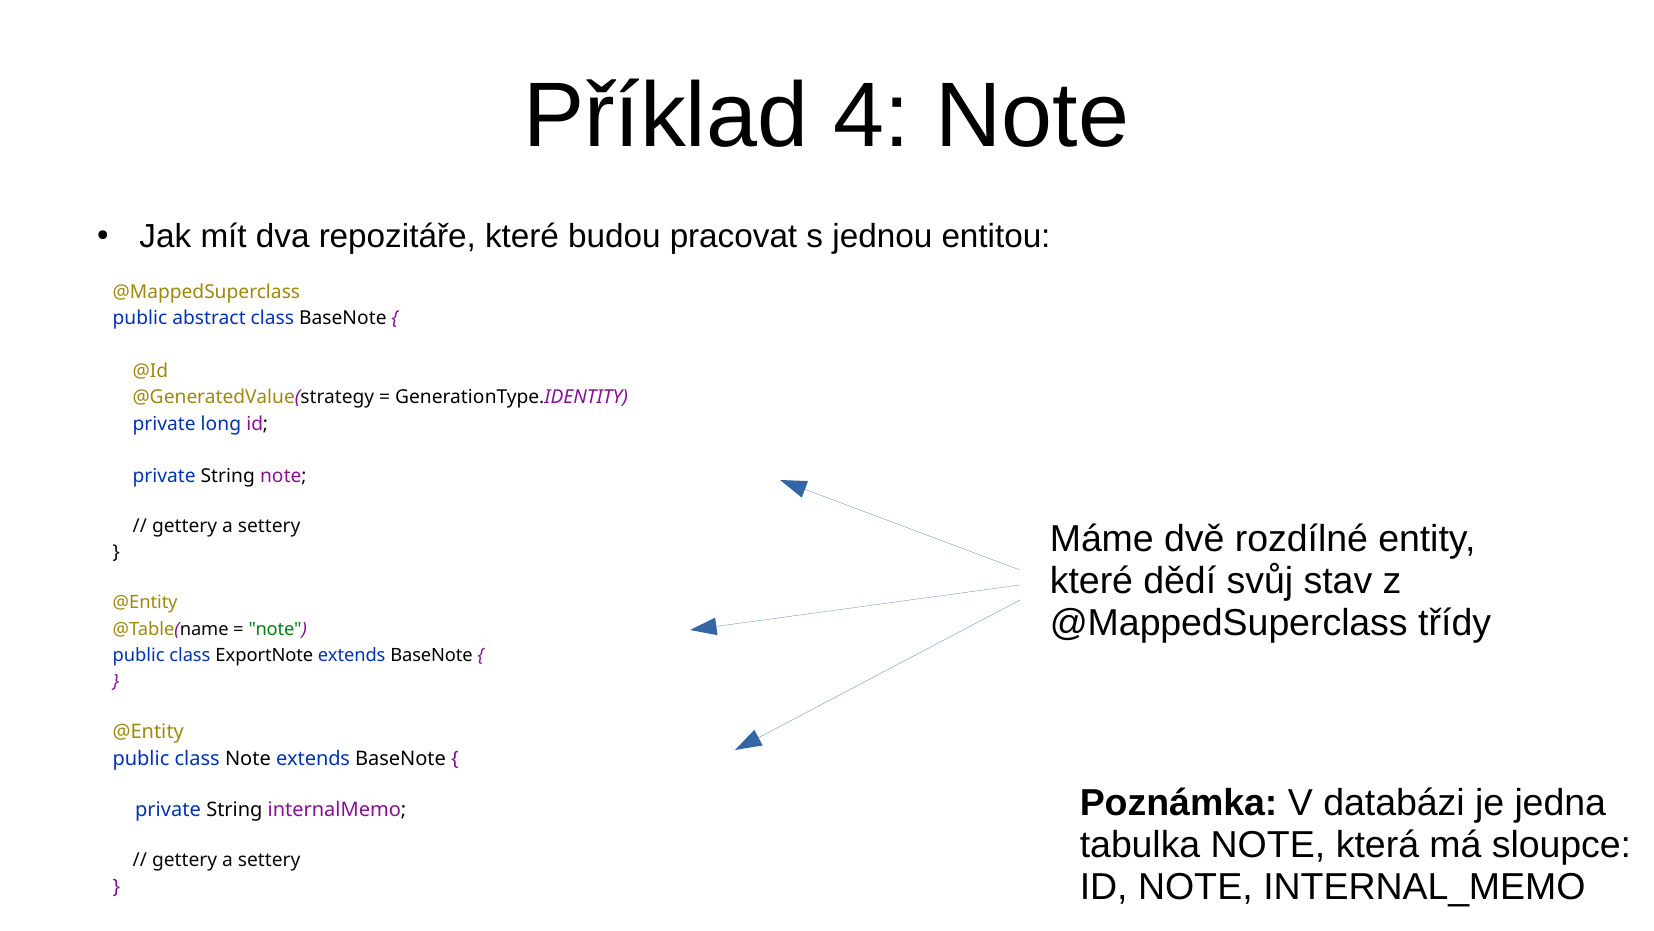

# Příklad 4: Note
Jak mít dva repozitáře, které budou pracovat s jednou entitou:
 @MappedSuperclass
 public abstract class BaseNote {
 @Id
 @GeneratedValue(strategy = GenerationType.IDENTITY)
 private long id;
 private String note;
 // gettery a settery
 }
 @Entity
 @Table(name = "note")
 public class ExportNote extends BaseNote {
 }
 @Entity
 public class Note extends BaseNote {
 private String internalMemo;
 // gettery a settery
 }
Máme dvě rozdílné entity, které dědí svůj stav z @MappedSuperclass třídy
Poznámka: V databázi je jedna tabulka NOTE, která má sloupce: ID, NOTE, INTERNAL_MEMO